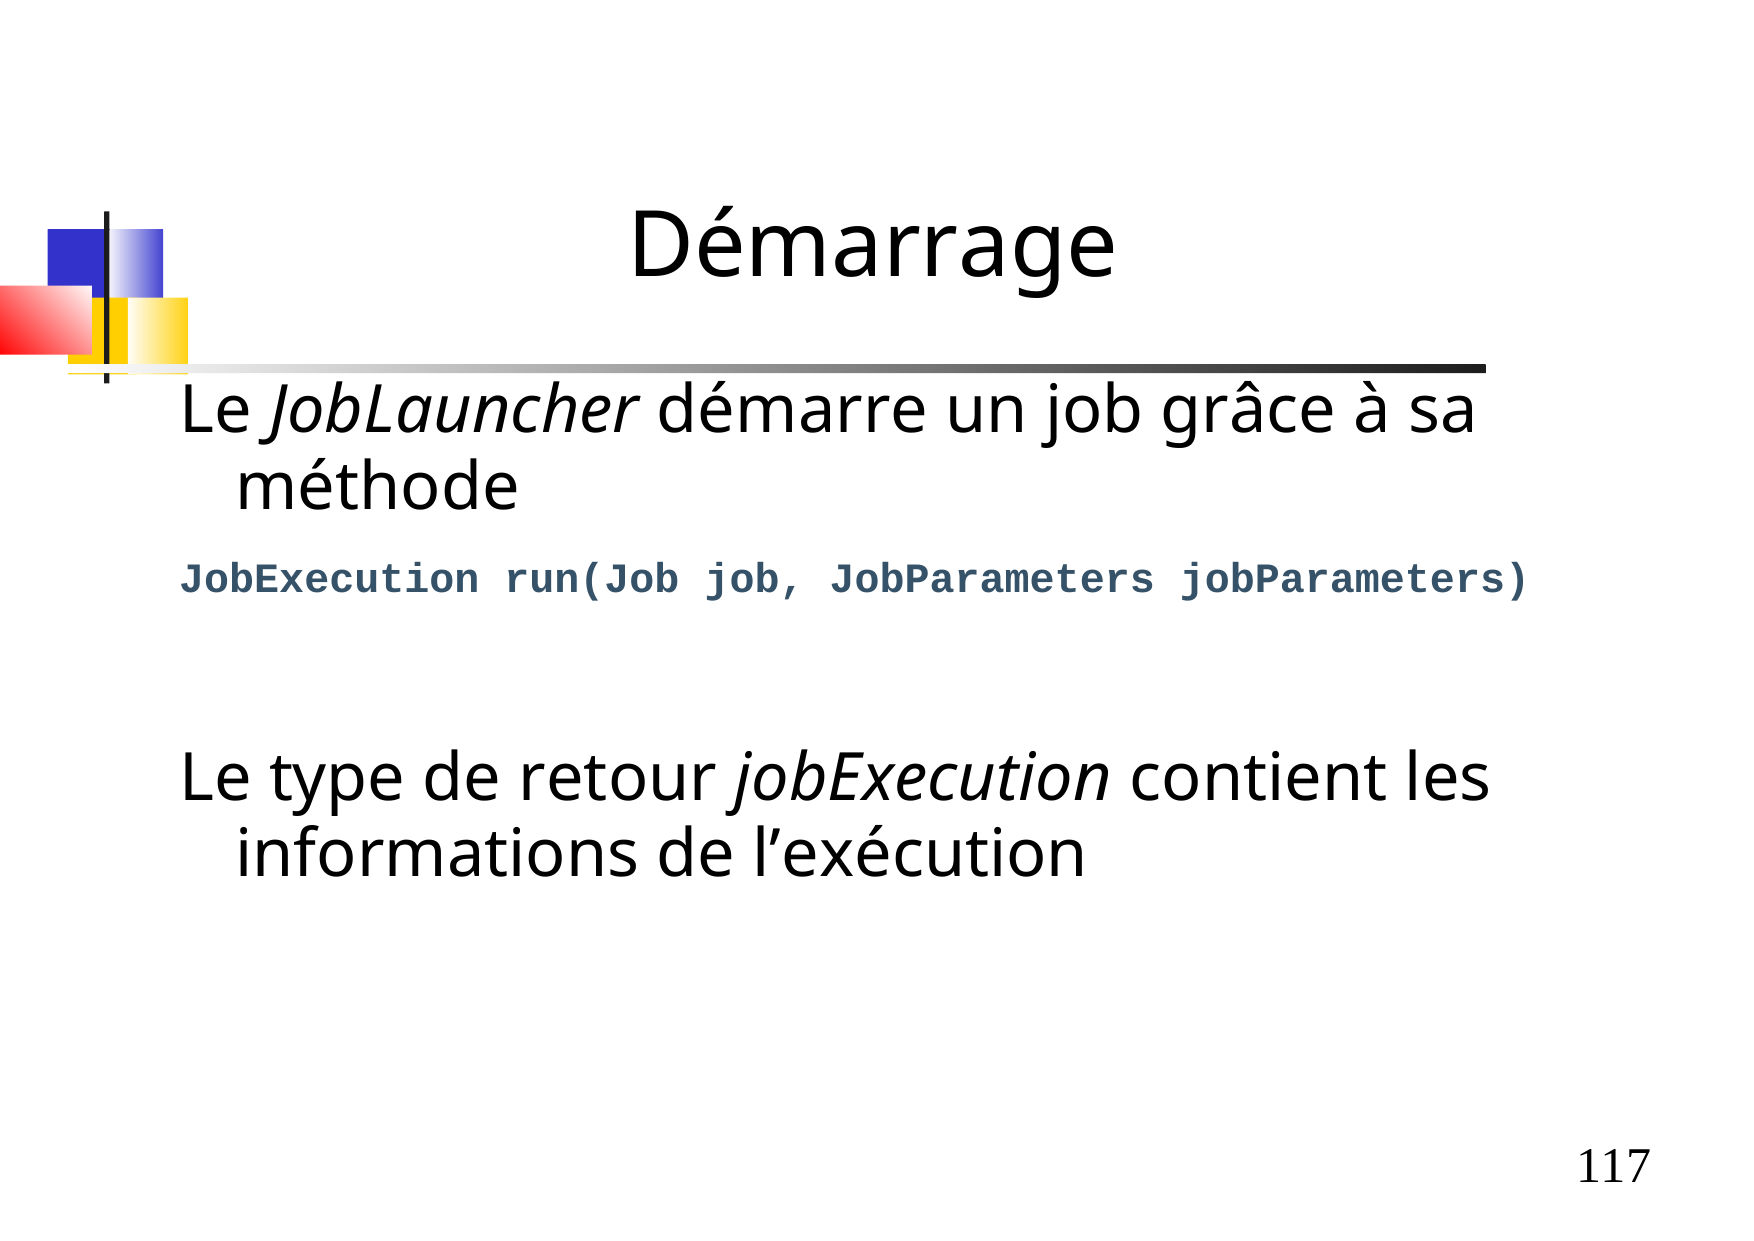

# Démarrage
Le JobLauncher démarre un job grâce à sa méthode
JobExecution run(Job job, JobParameters jobParameters)
Le type de retour jobExecution contient les informations de l’exécution